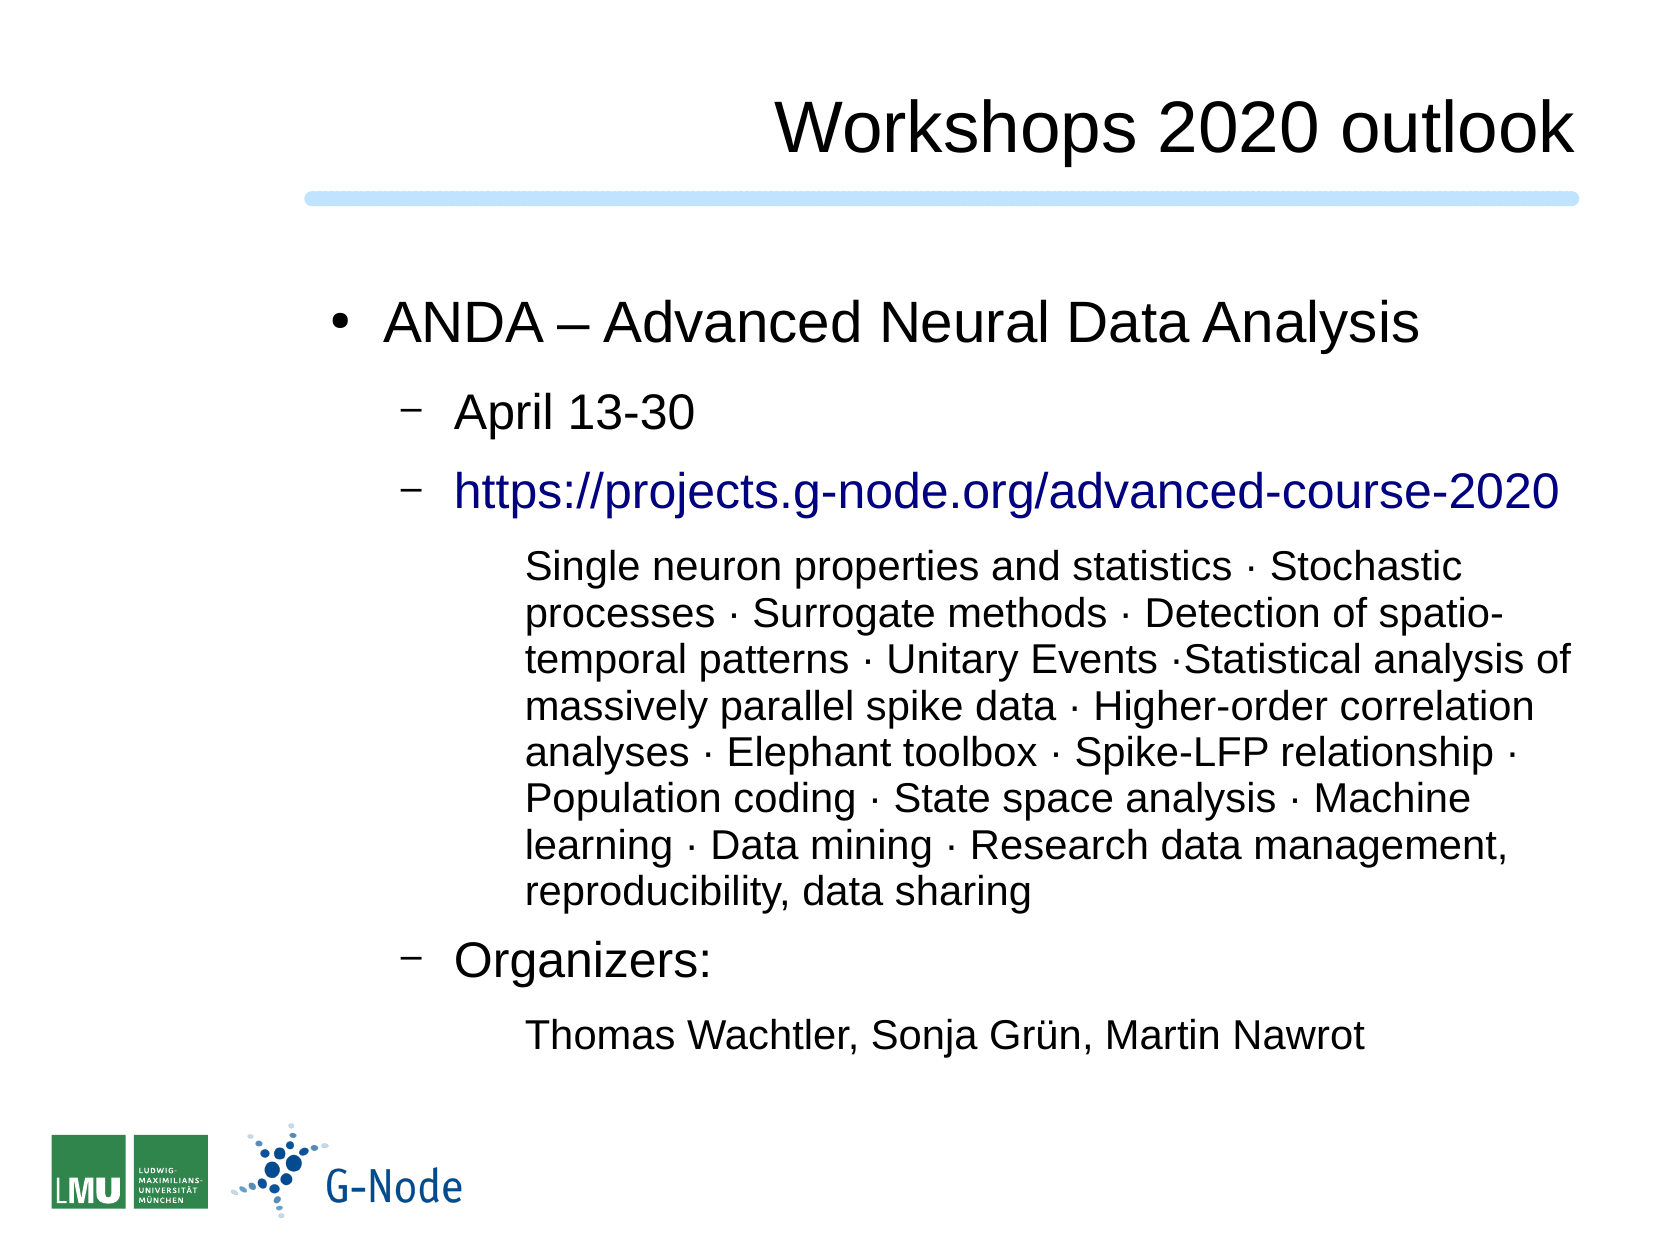

Workshops 2020 outlook
# ANDA – Advanced Neural Data Analysis
April 13-30
https://projects.g-node.org/advanced-course-2020
Single neuron properties and statistics · Stochastic processes · Surrogate methods · Detection of spatio-temporal patterns · Unitary Events ·Statistical analysis of massively parallel spike data · Higher-order correlation analyses · Elephant toolbox · Spike-LFP relationship · Population coding · State space analysis · Machine learning · Data mining · Research data management, reproducibility, data sharing
Organizers:
Thomas Wachtler, Sonja Grün, Martin Nawrot